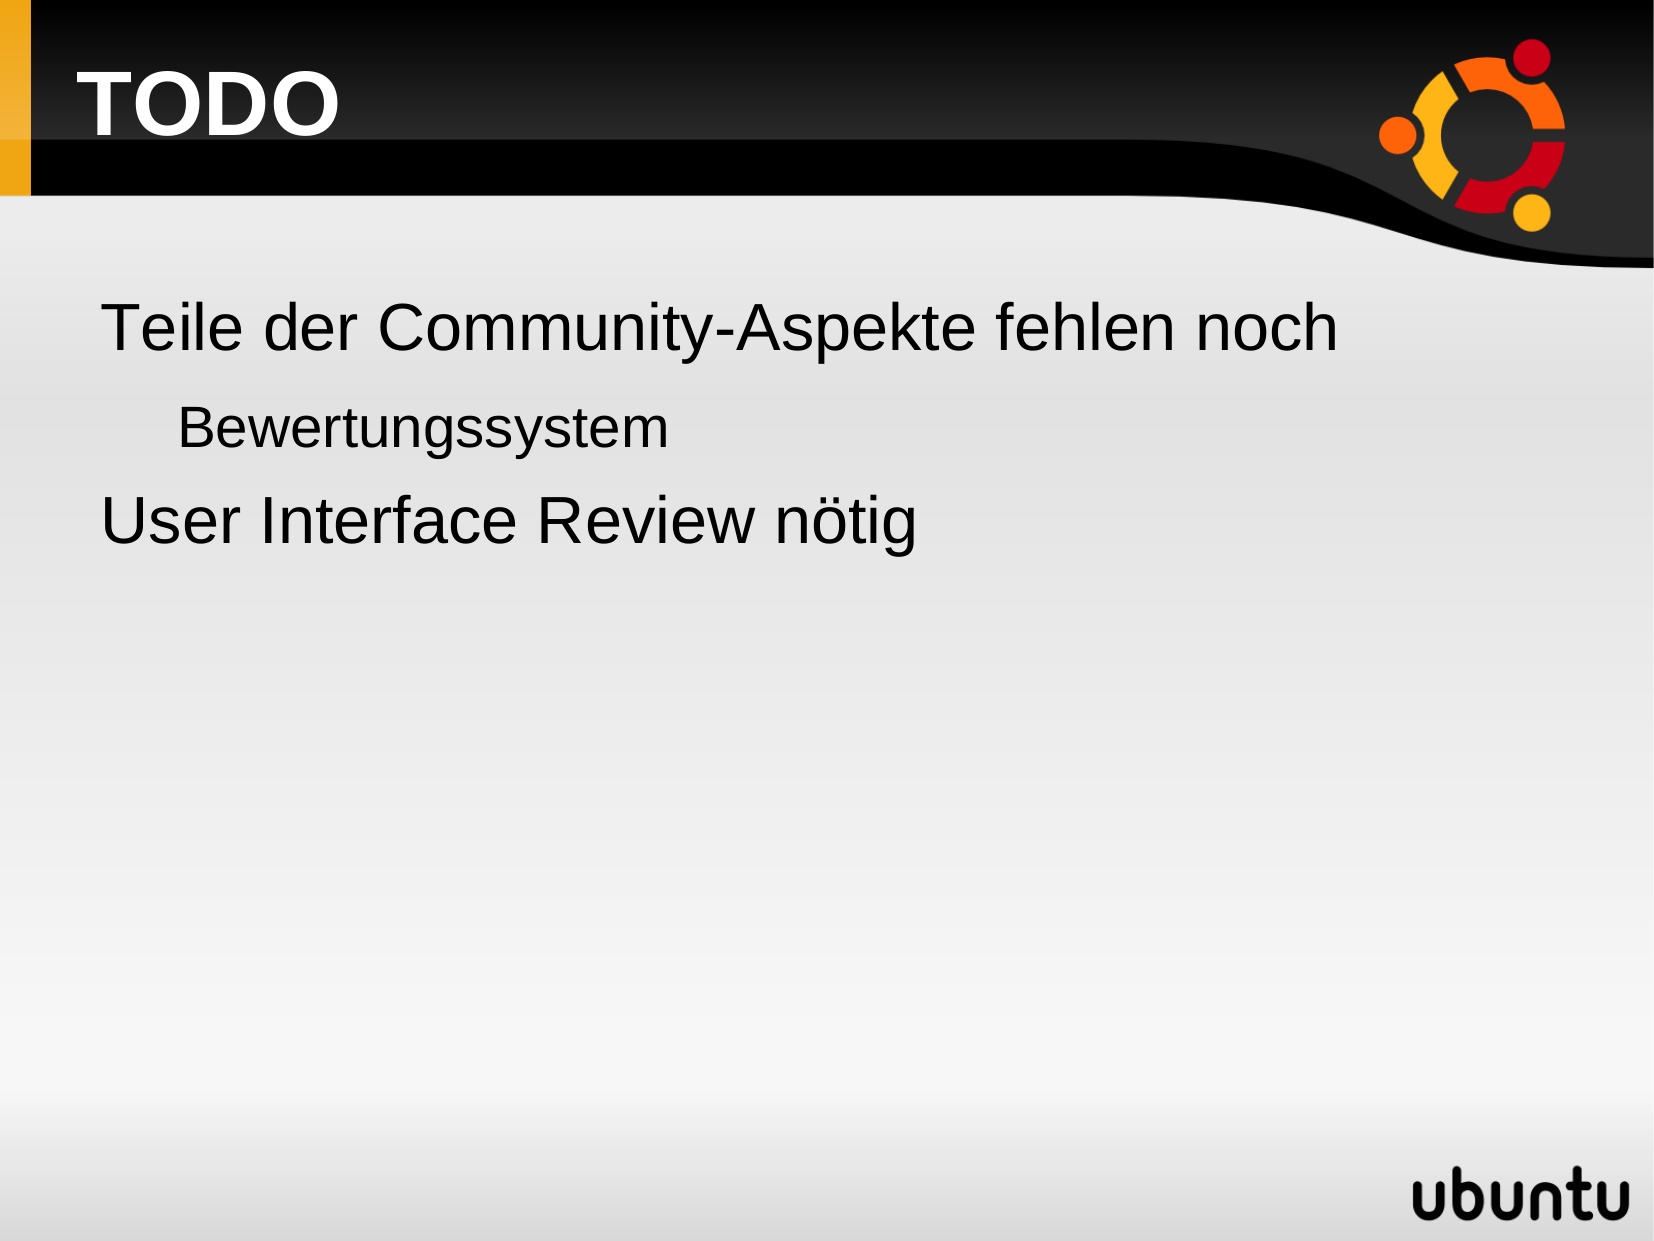

# TODO
Teile der Community-Aspekte fehlen noch
Bewertungssystem
User Interface Review nötig